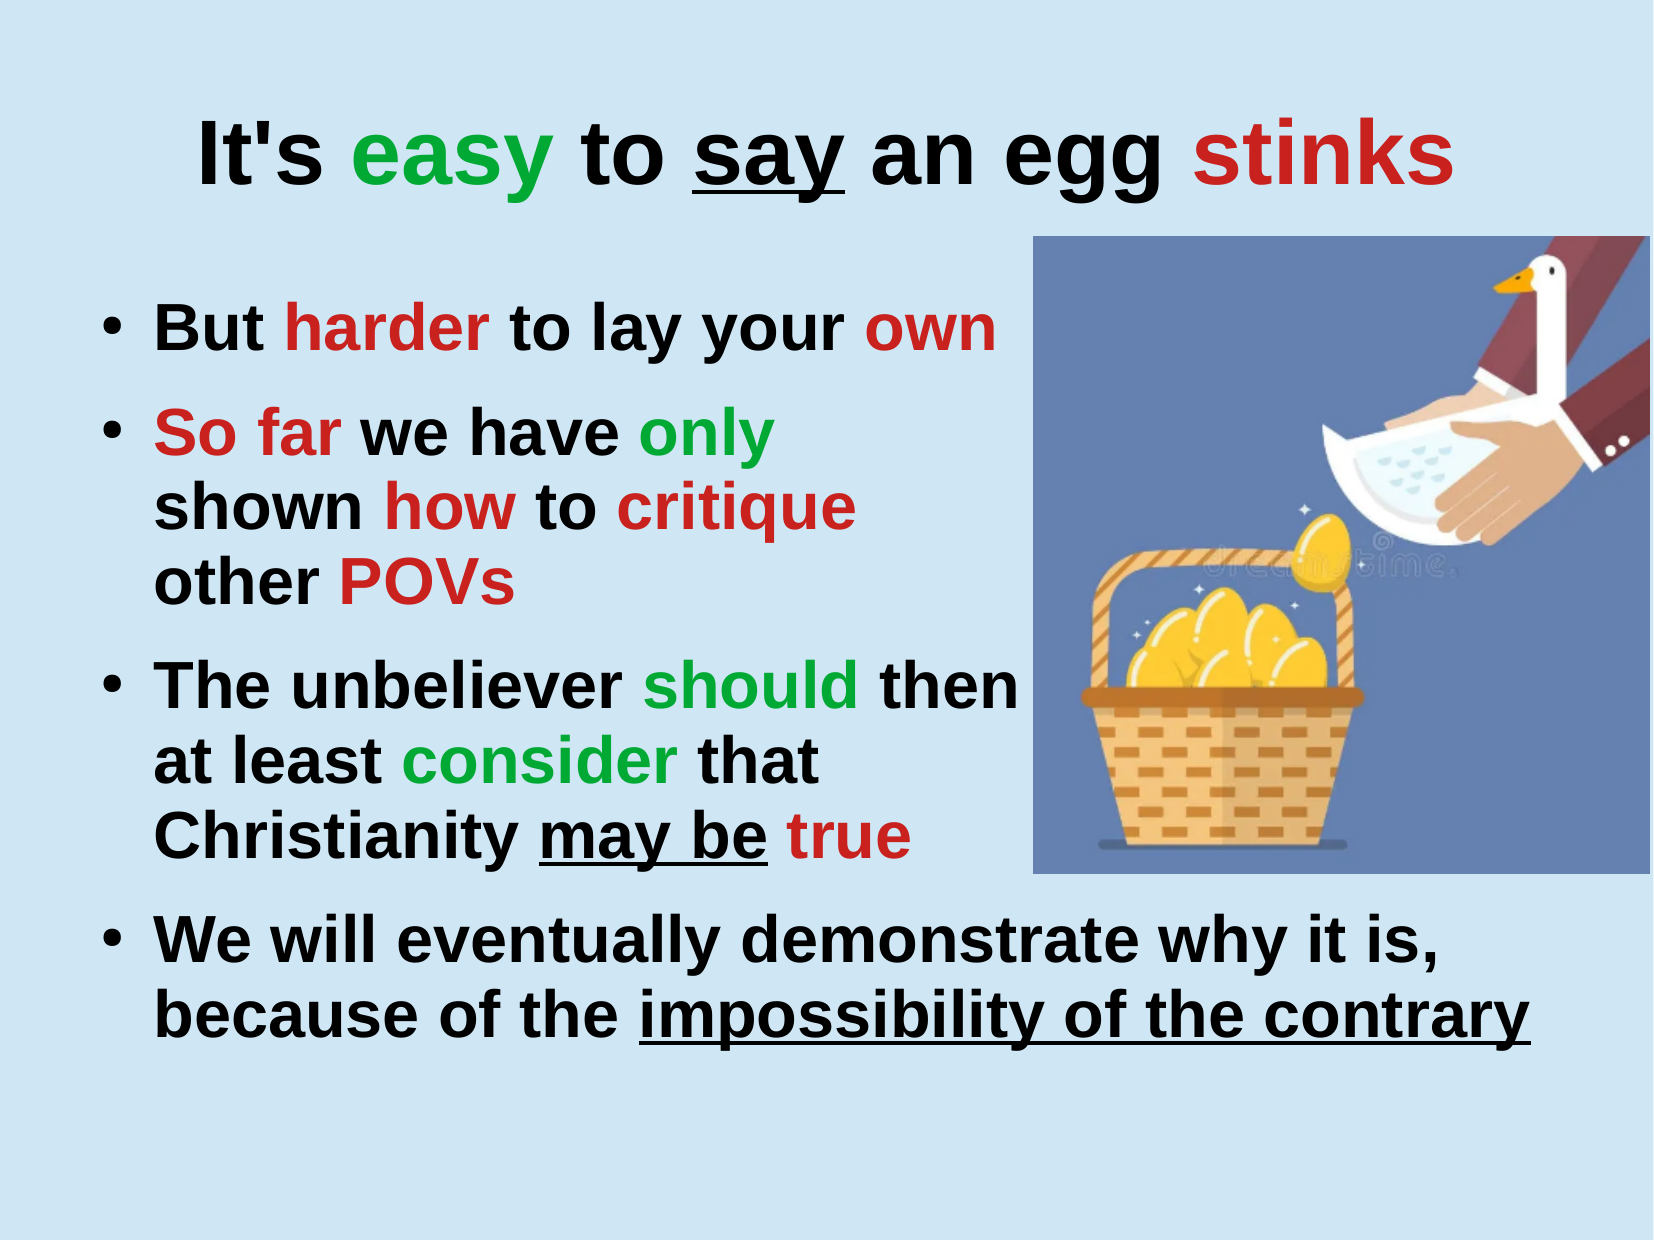

# It's easy to say an egg stinks
But harder to lay your own
So far we have only
shown how to critique
other POVs
The unbeliever should then
at least consider that
Christianity may be true
We will eventually demonstrate why it is,
because of the impossibility of the contrary